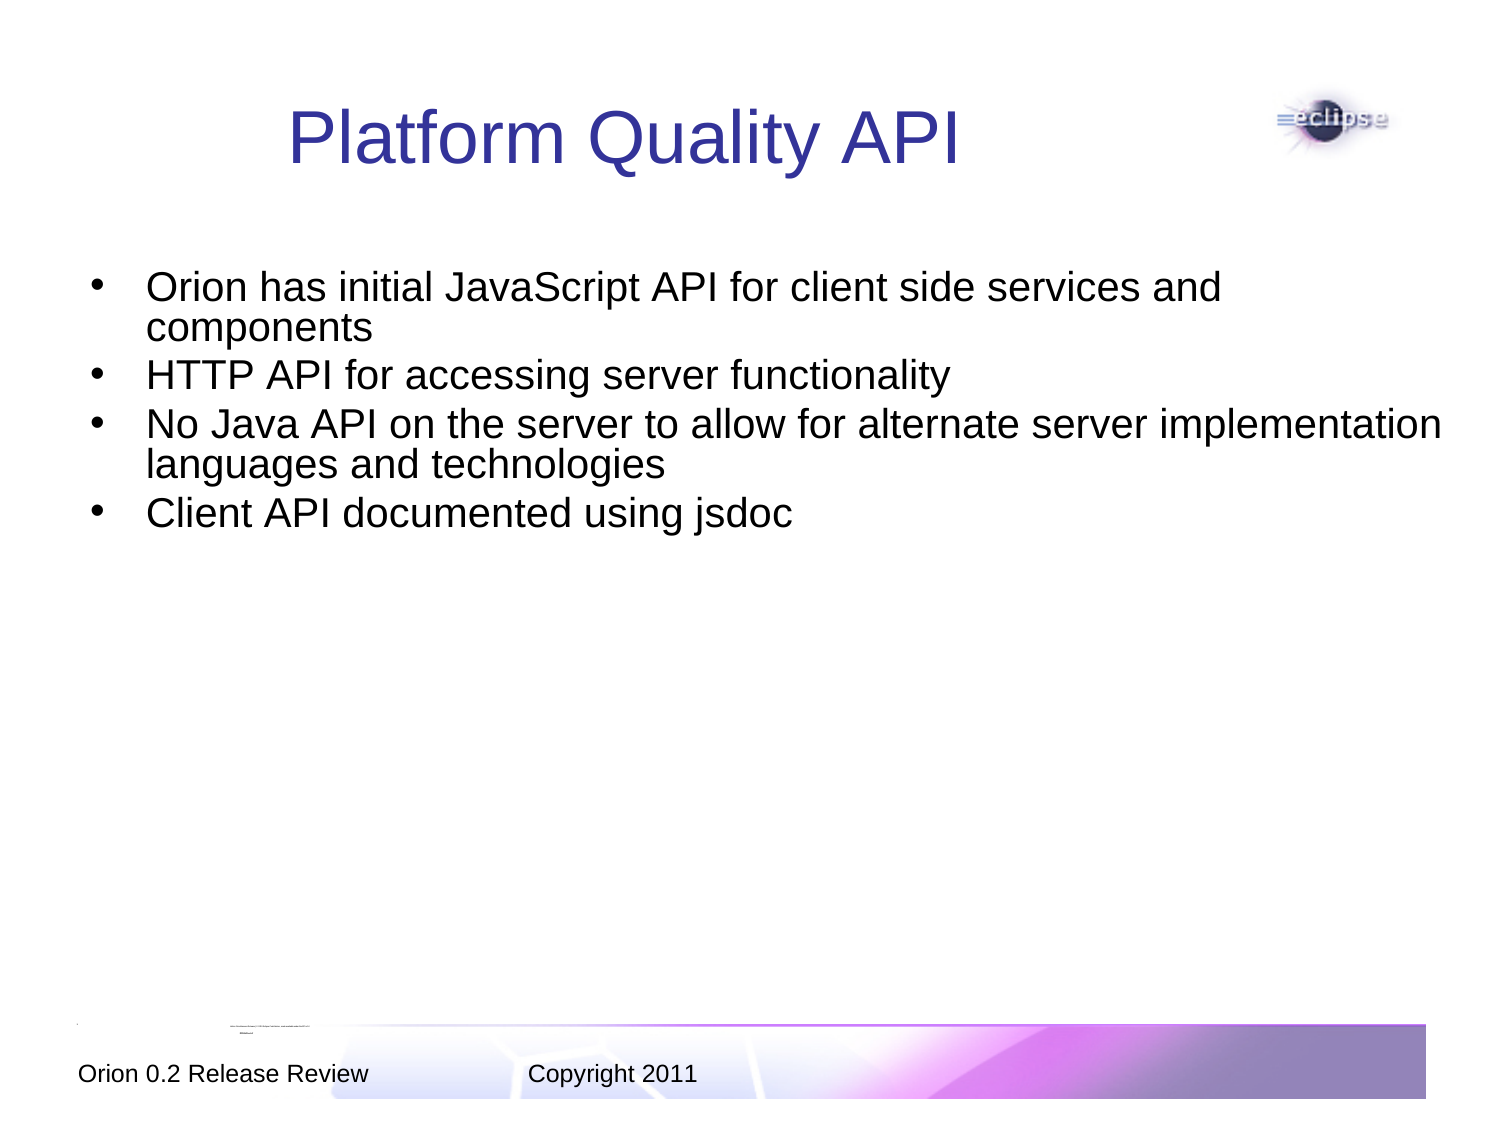

# Platform Quality API
Orion has initial JavaScript API for client side services and components
HTTP API for accessing server functionality
No Java API on the server to allow for alternate server implementation languages and technologies
Client API documented using jsdoc
5
Copyright 2011